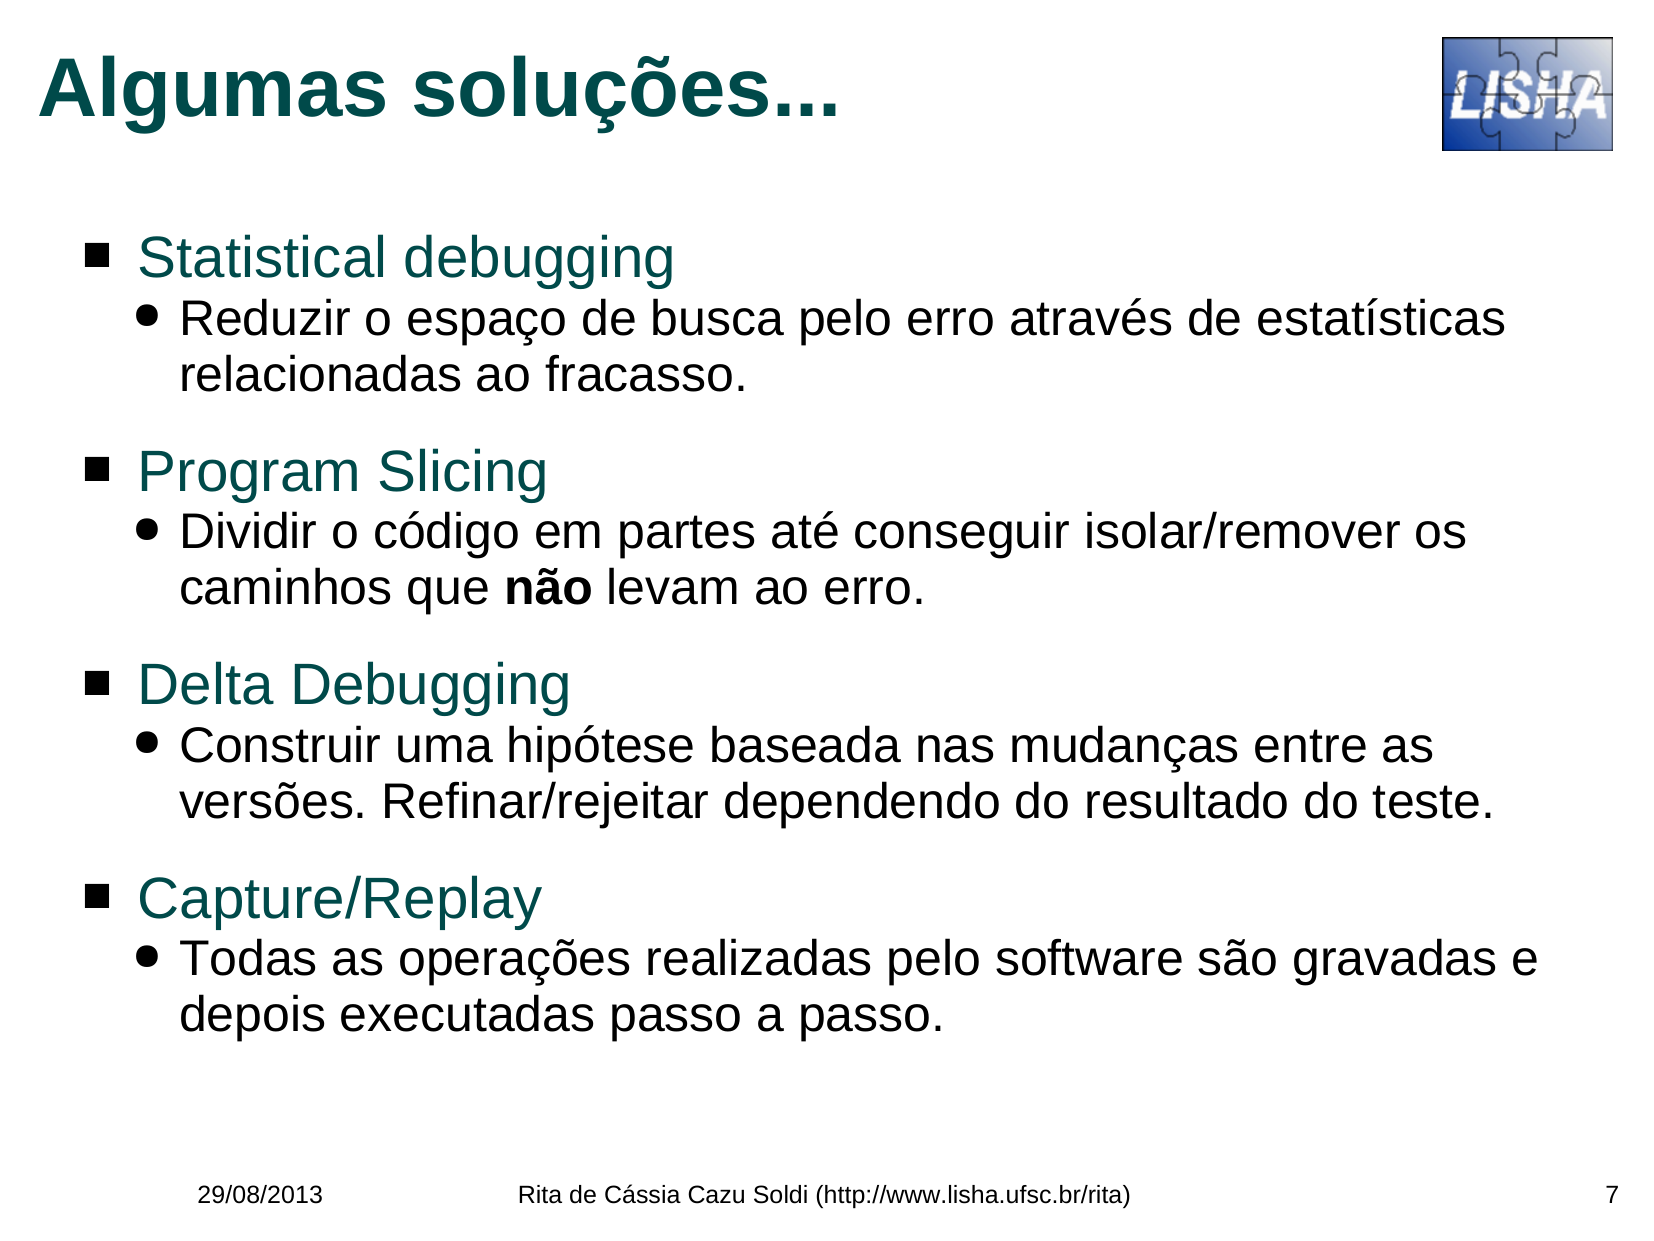

# Algumas soluções...
Statistical debugging
Reduzir o espaço de busca pelo erro através de estatísticas relacionadas ao fracasso.
Program Slicing
Dividir o código em partes até conseguir isolar/remover os caminhos que não levam ao erro.
Delta Debugging
Construir uma hipótese baseada nas mudanças entre as versões. Refinar/rejeitar dependendo do resultado do teste.
Capture/Replay
Todas as operações realizadas pelo software são gravadas e depois executadas passo a passo.